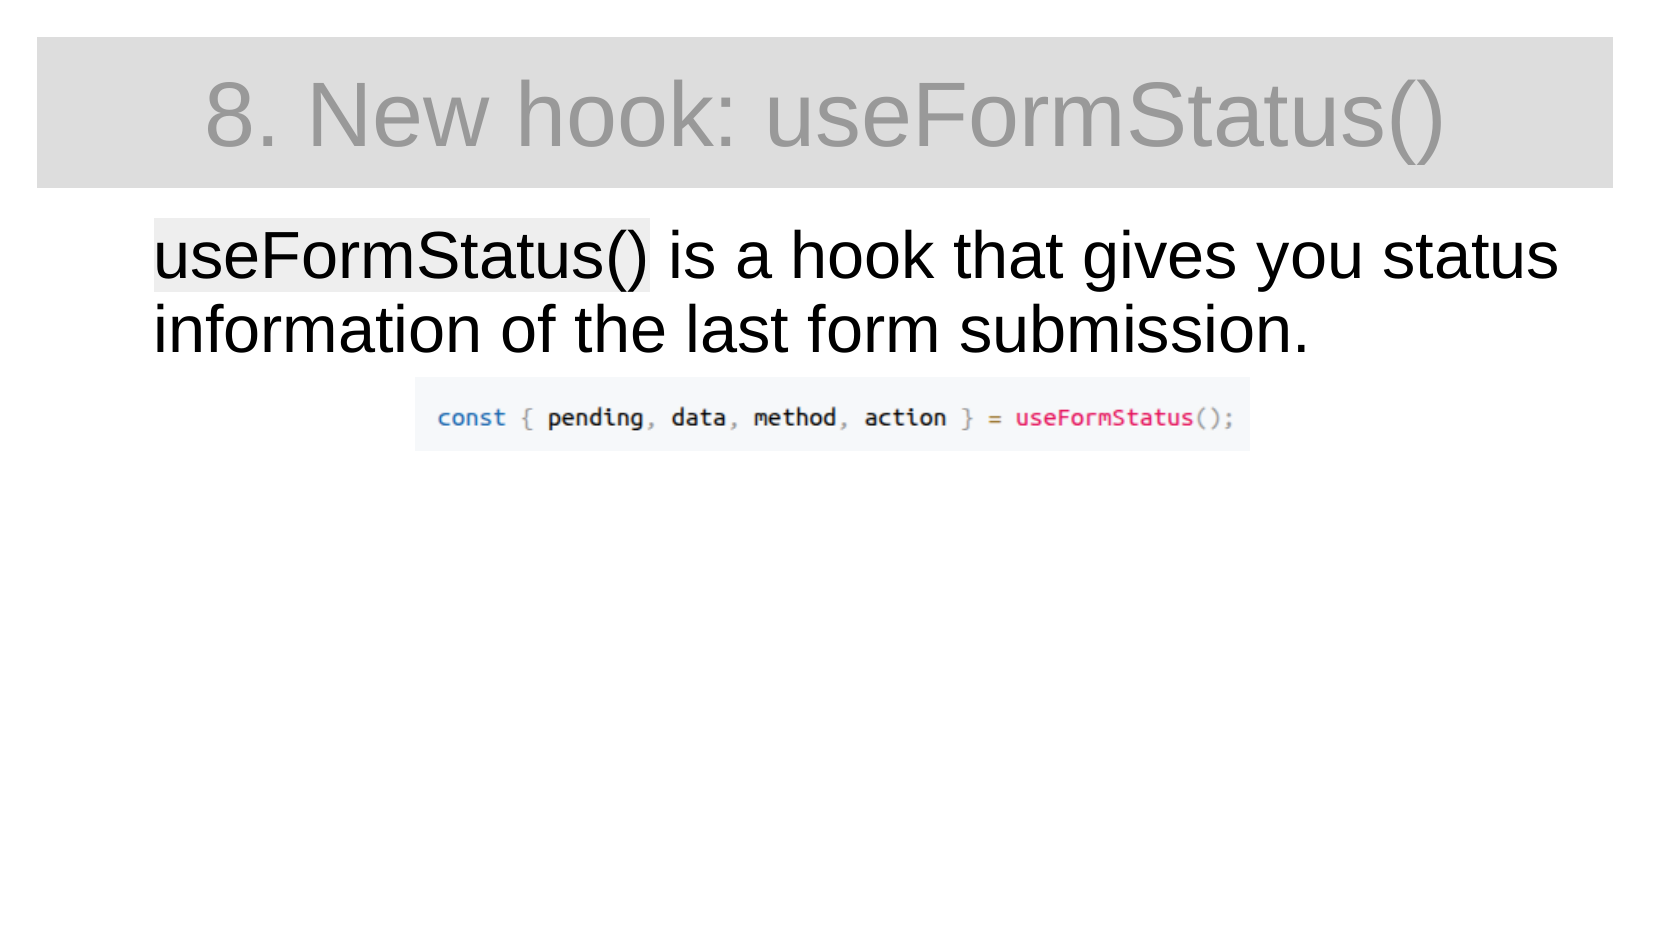

# 8. New hook: useFormStatus()
useFormStatus() is a hook that gives you status information of the last form submission.